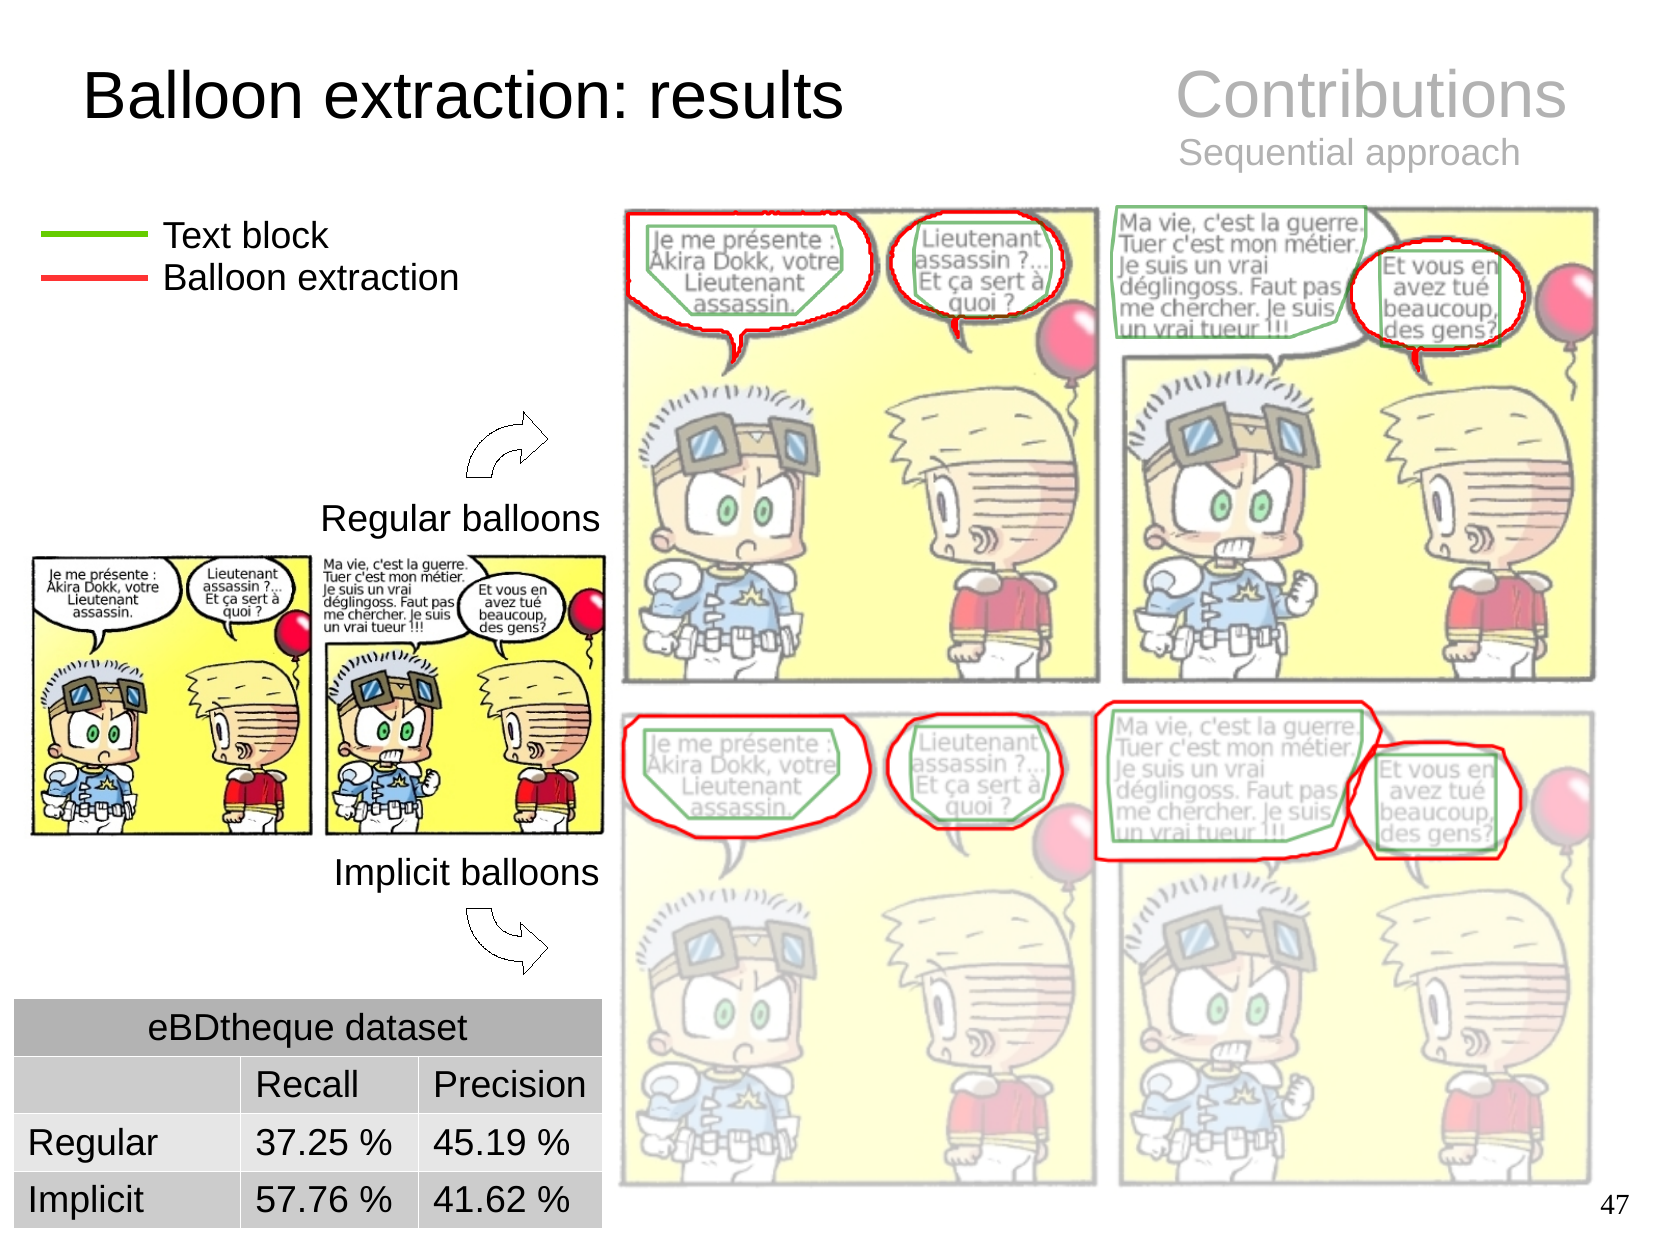

# Balloon extraction: results
Text block
Balloon extraction
General conclusion
Relies on the performance of text extraction
First bottom-up approaches for regular and implicit balloons
Regular balloons
Accurate pixel-level extraction (appropriate for contour analysis)
Multi-script according to the text extraction abilities
Not suitable for implicit balloons
Implicit balloons
First time studied
Appropriate for all type of balloons containing text (regular and implicit)
Over-detection if not only speech text blocks are given as input
Not able to extract details on the contour (tail, peaks, etc.)
Time consuming (active contour)
Regular balloons
Implicit balloons
| eBDtheque dataset | | |
| --- | --- | --- |
| | Recall | Precision |
| Regular | 37.25 % | 45.19 % |
| Implicit | 57.76 % | 41.62 % |
47